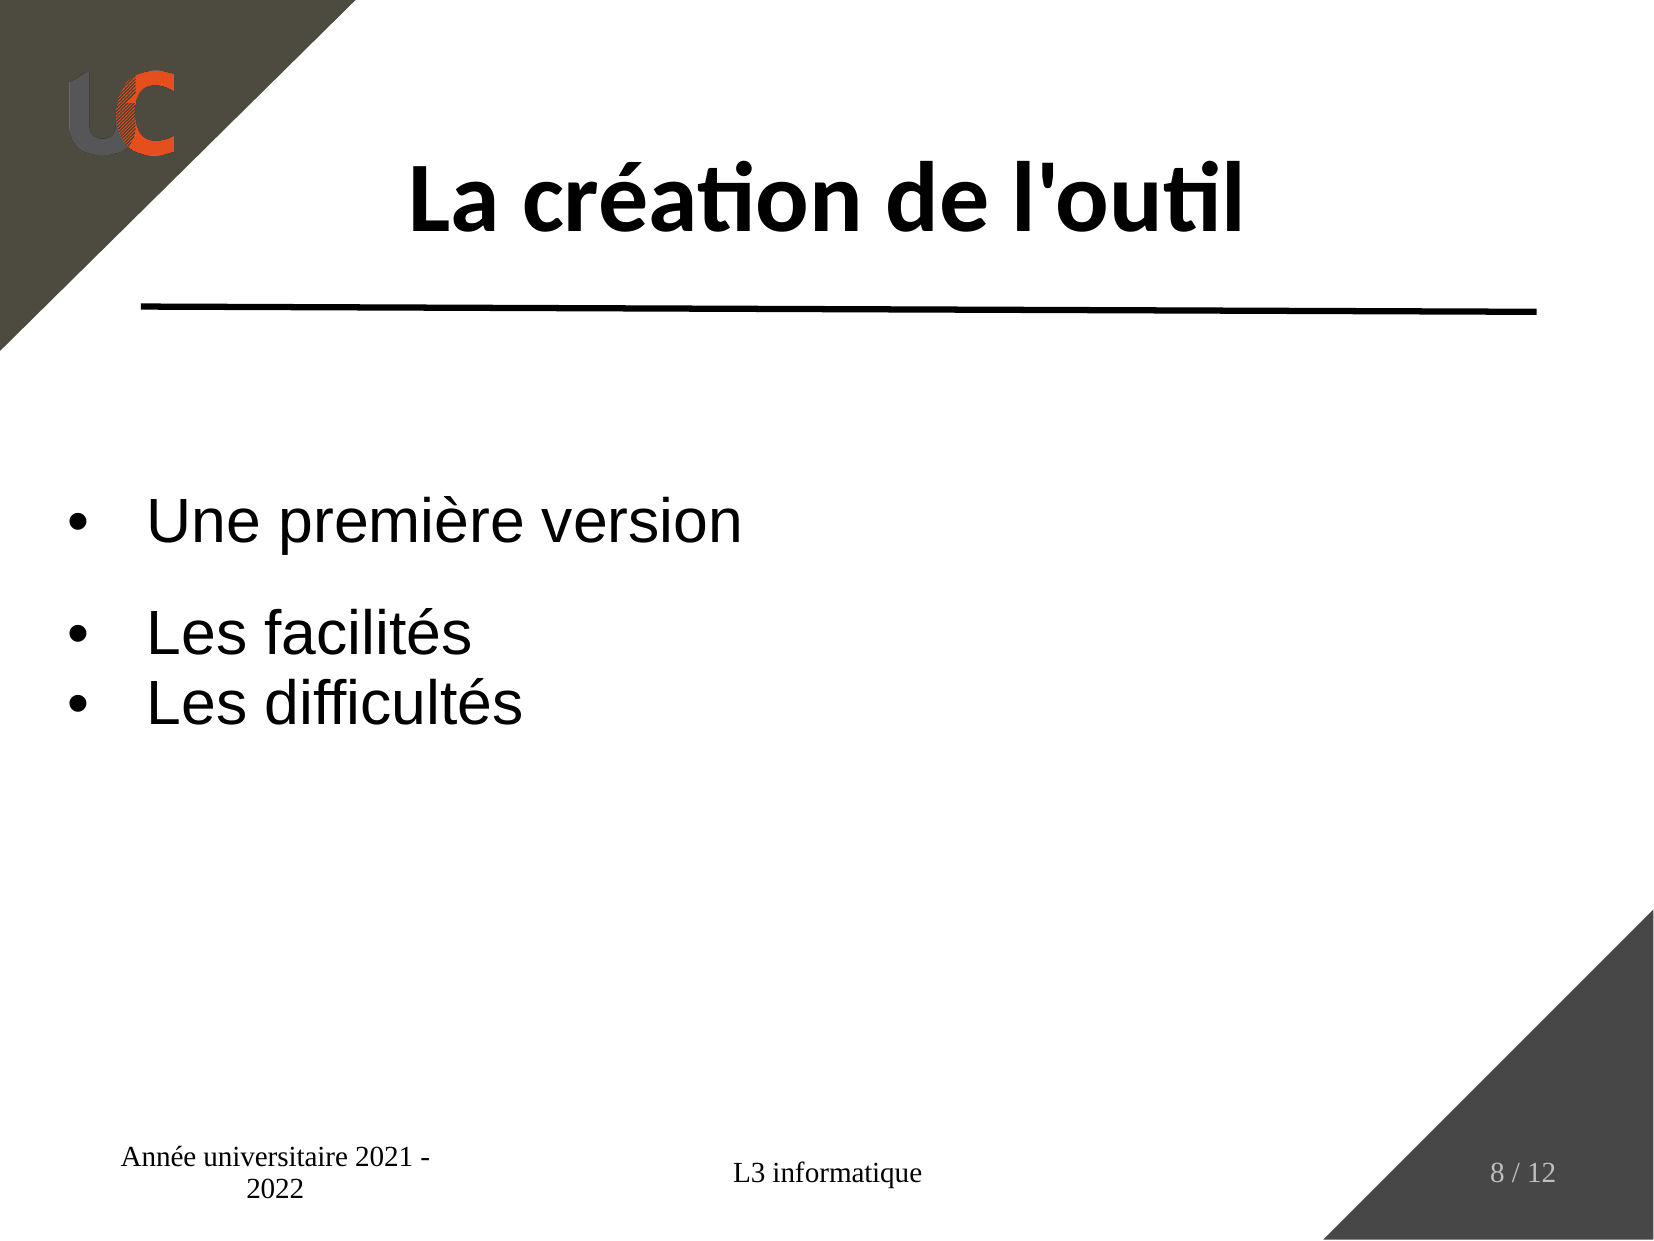

# La création de l'outil
Une première version
Les facilités
Les difficultés
Année universitaire 2021 - 2022
L3 informatique